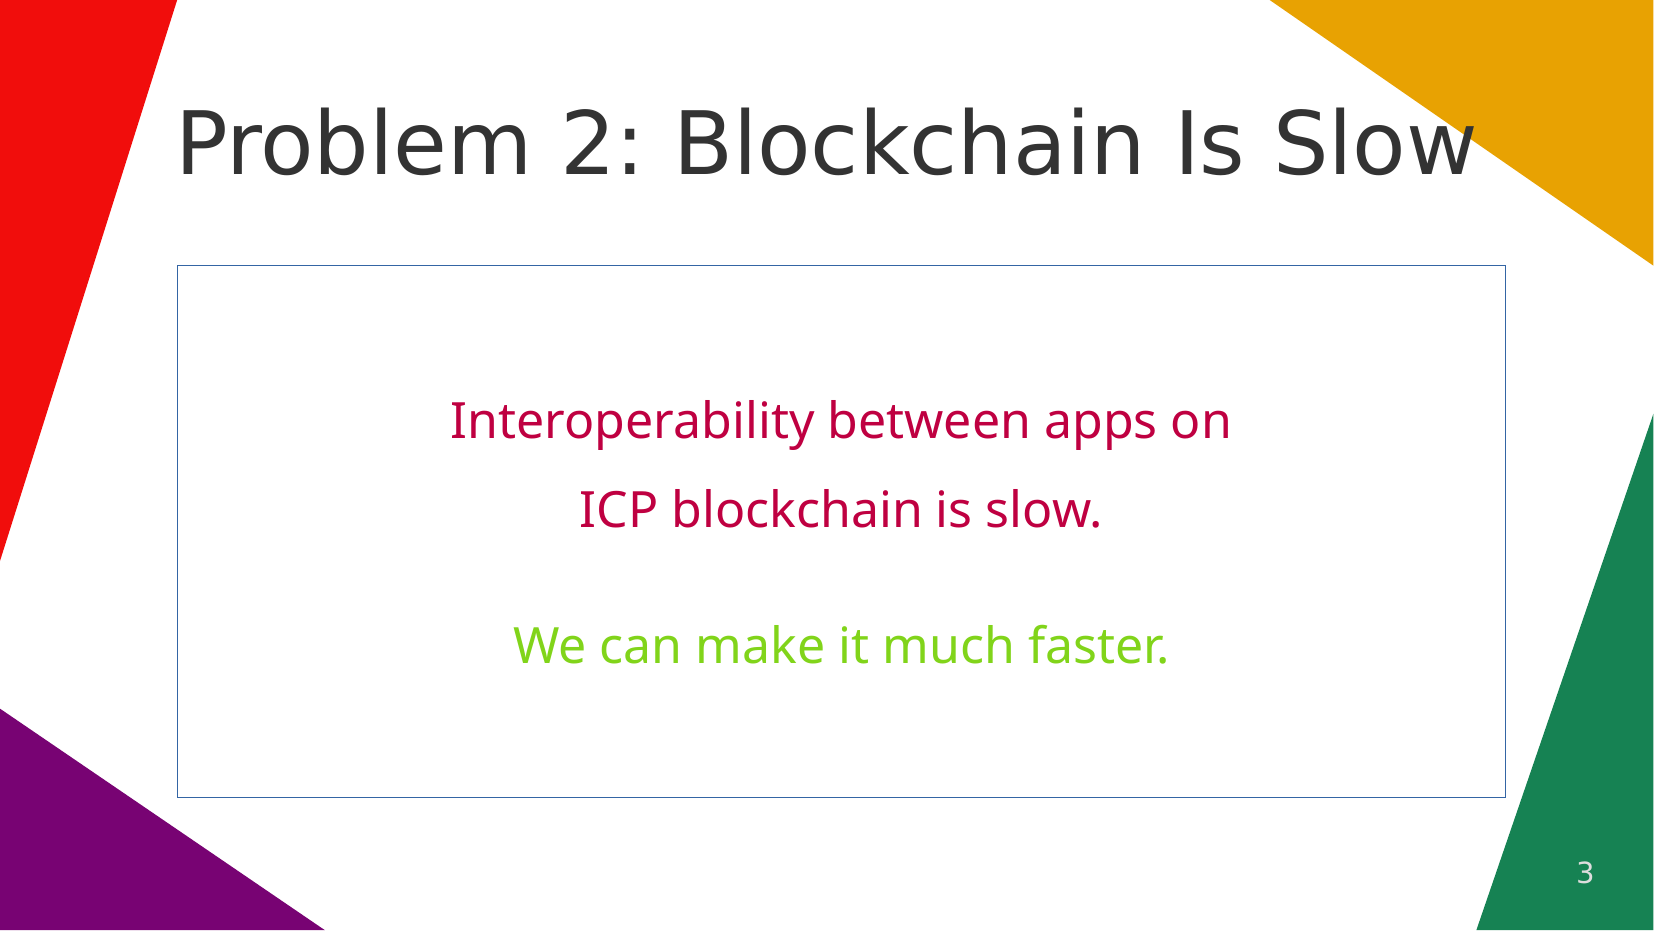

# Problem 2: Blockchain Is Slow
Interoperability between apps on
ICP blockchain is slow.
We can make it much faster.
3